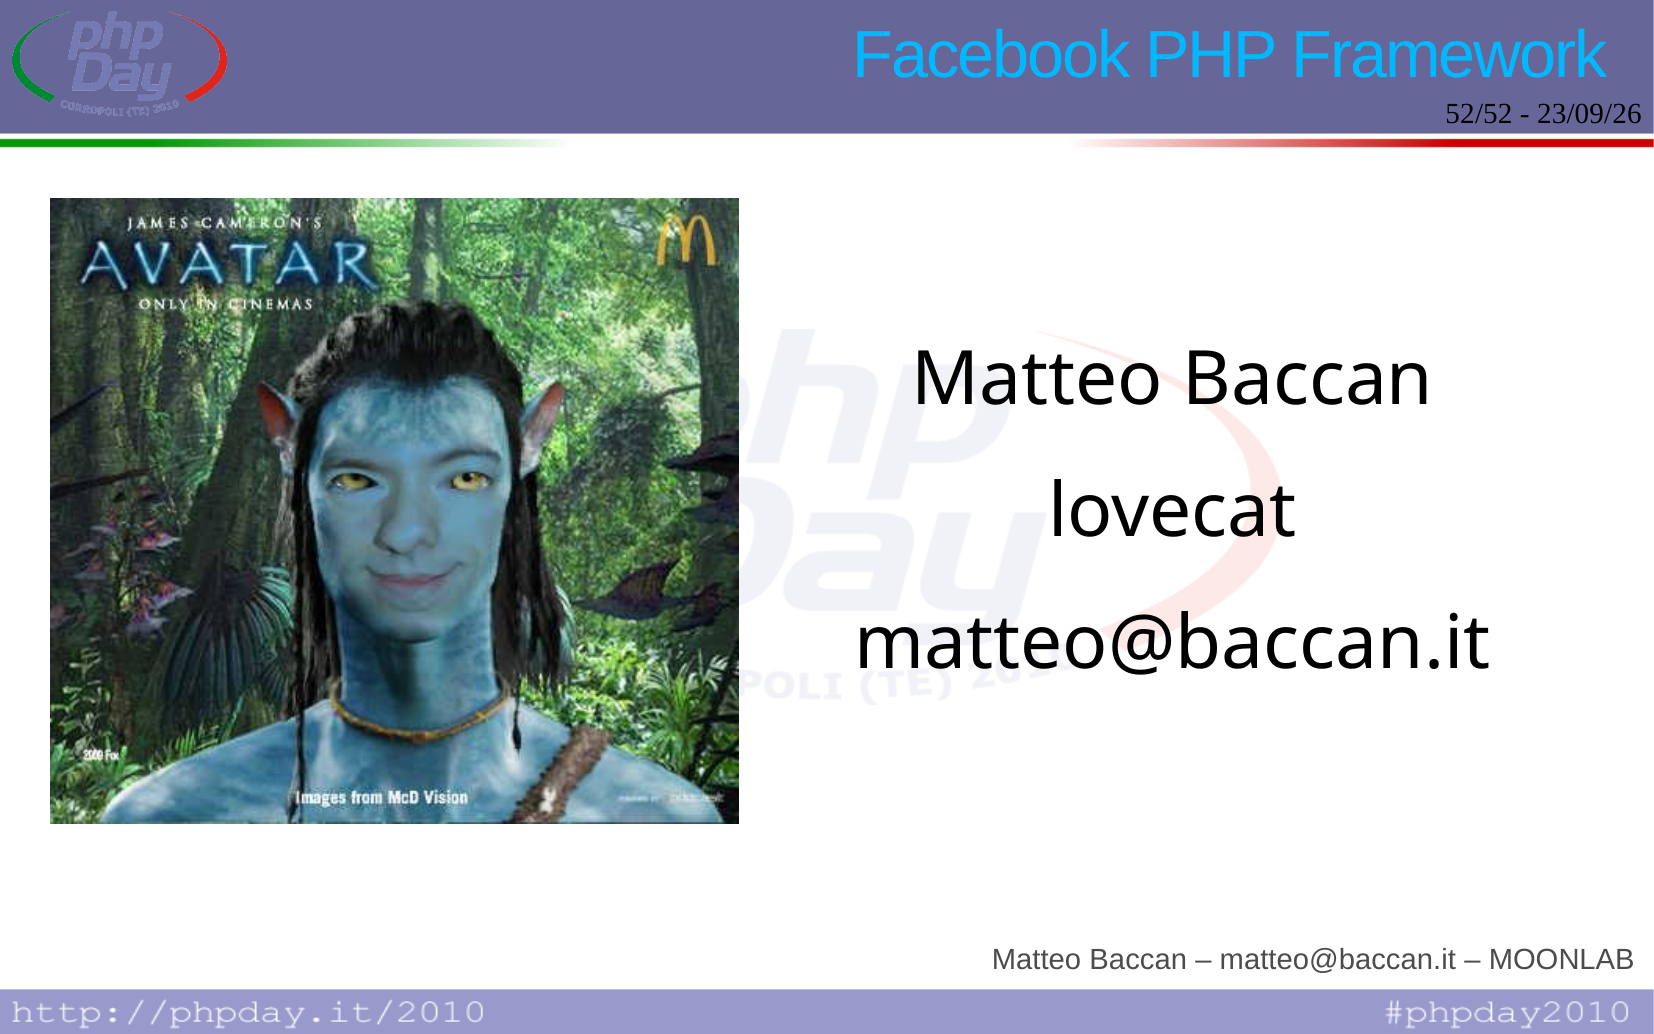

# Facebook PHP Framework
52
Matteo Baccan
lovecat
matteo@baccan.it